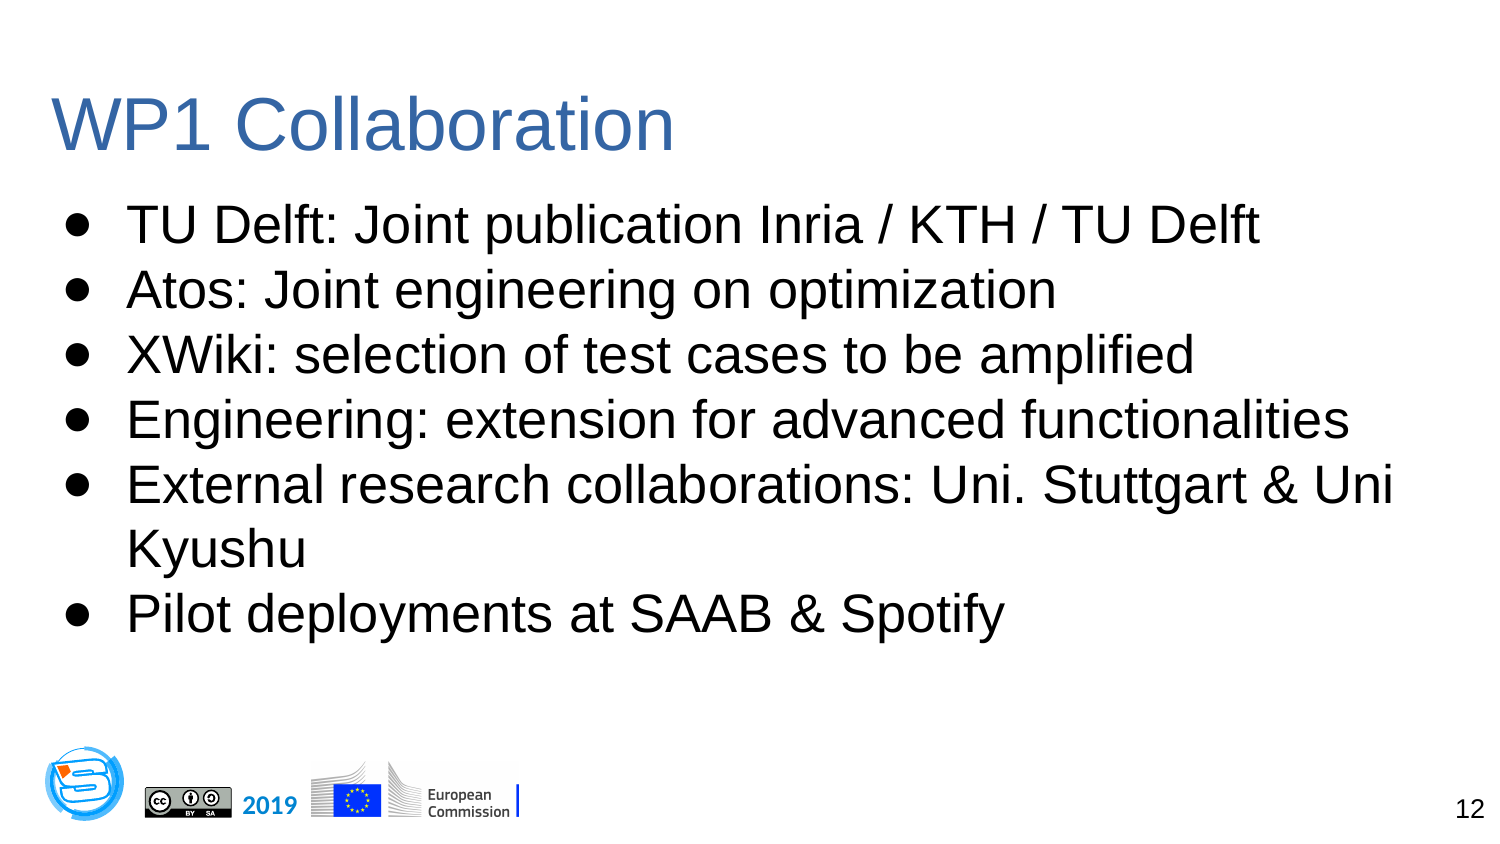

# WP1 Collaboration
TU Delft: Joint publication Inria / KTH / TU Delft
Atos: Joint engineering on optimization
XWiki: selection of test cases to be amplified
Engineering: extension for advanced functionalities
External research collaborations: Uni. Stuttgart & Uni Kyushu
Pilot deployments at SAAB & Spotify